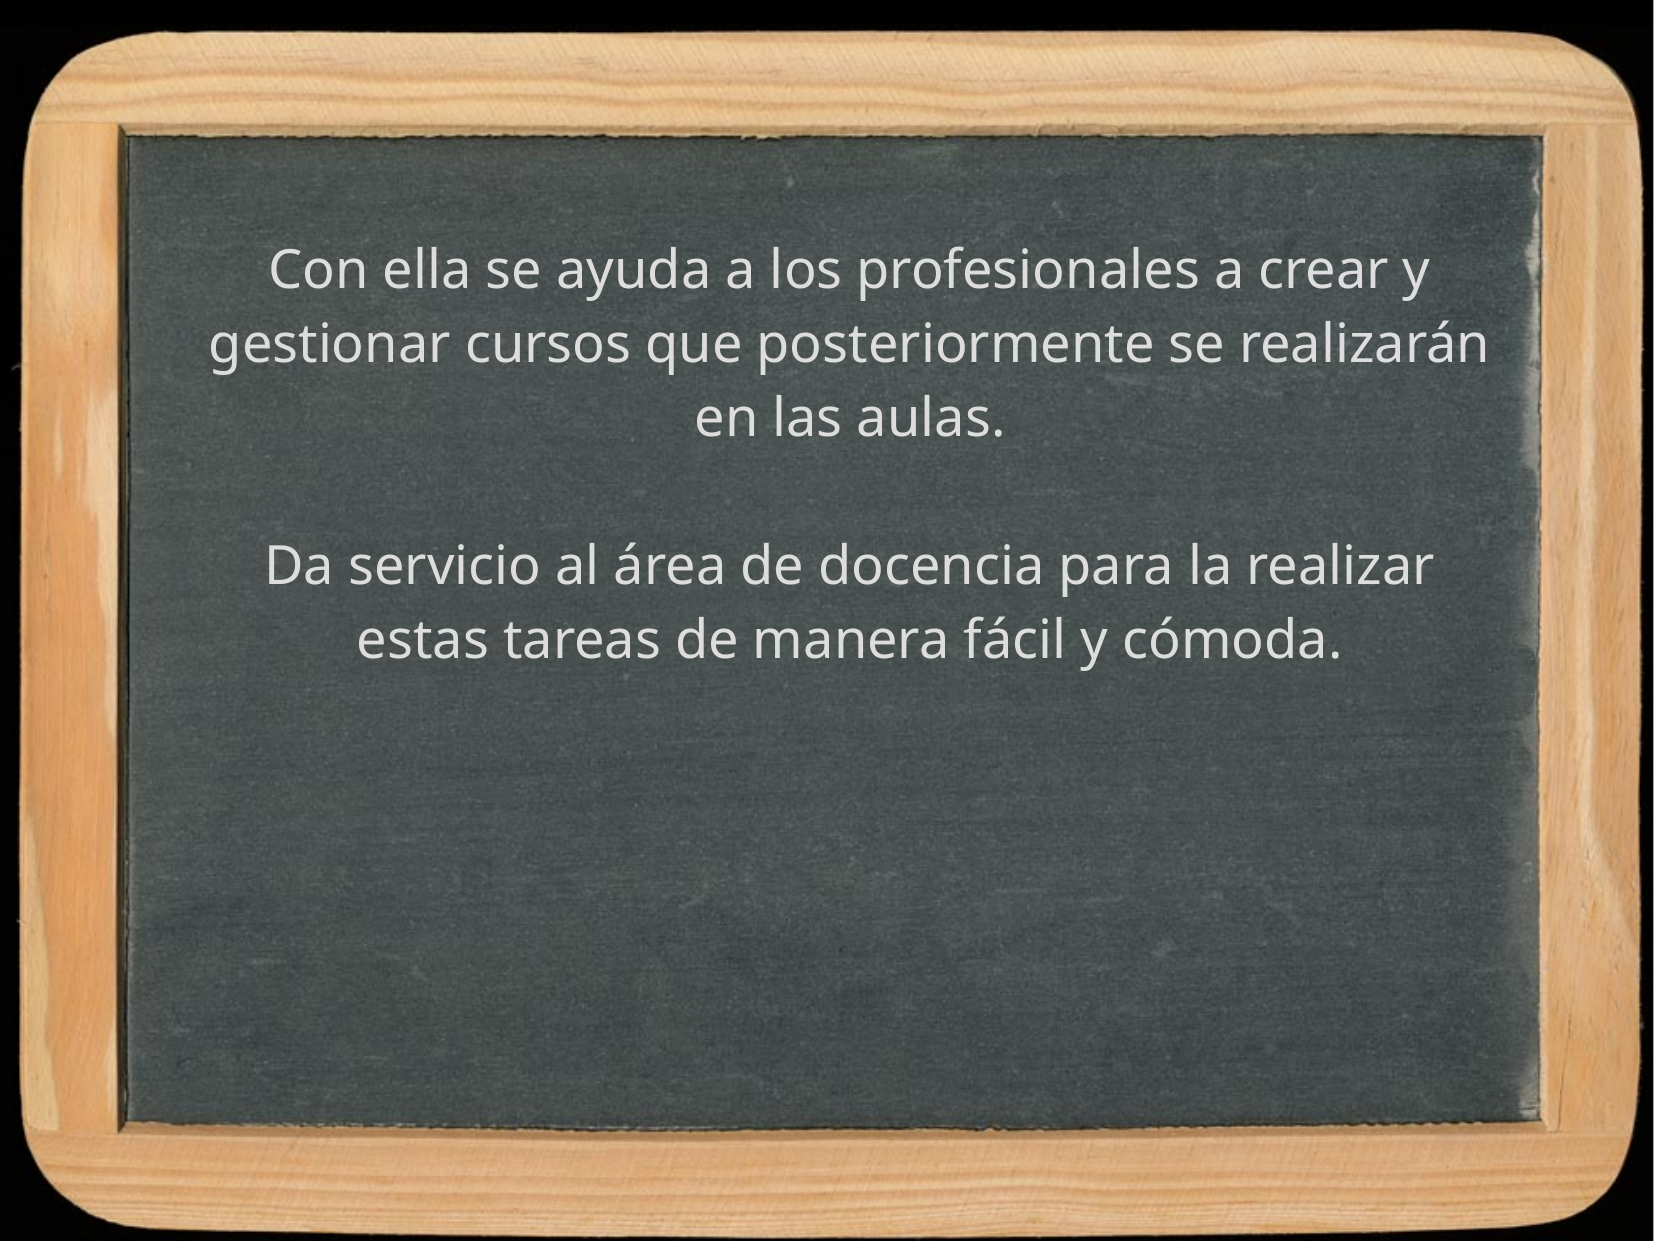

Con ella se ayuda a los profesionales a crear y gestionar cursos que posteriormente se realizarán en las aulas.
Da servicio al área de docencia para la realizar estas tareas de manera fácil y cómoda.